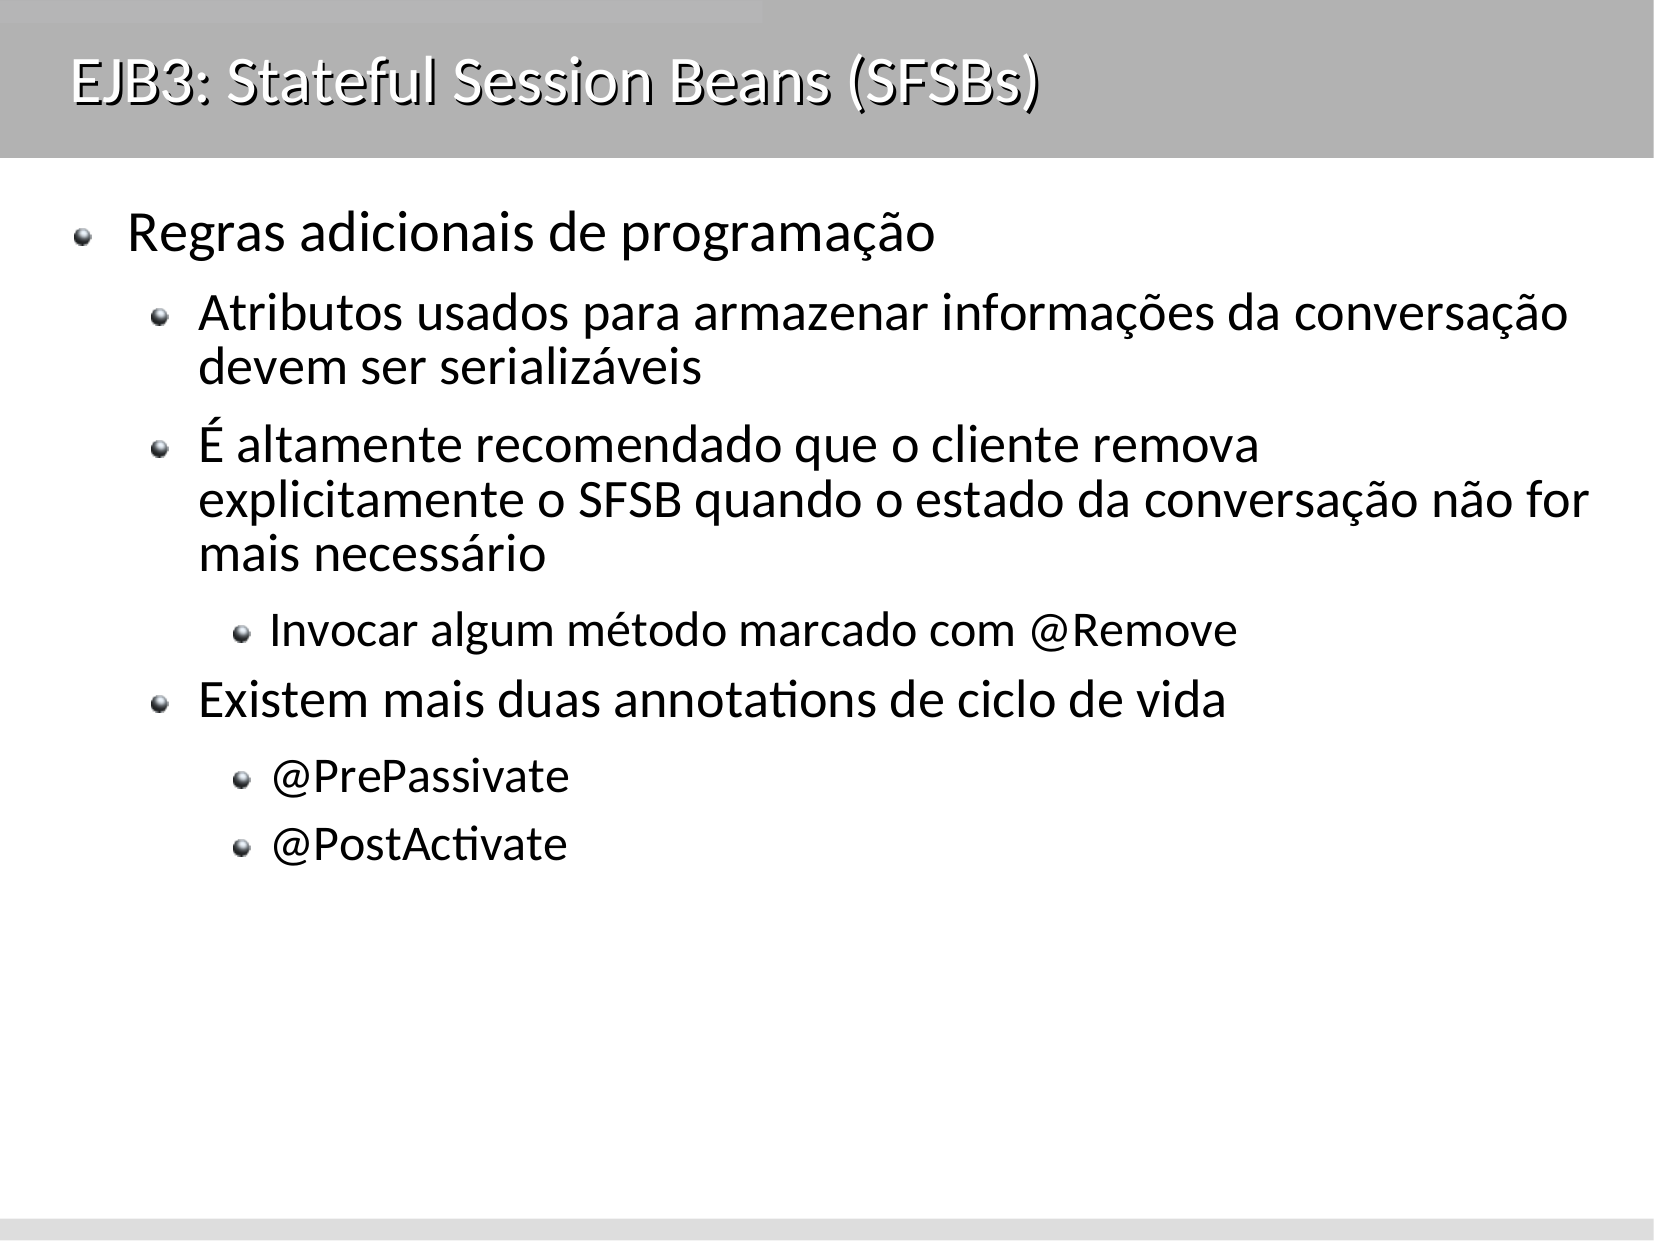

# EJB3: Stateful Session Beans (SFSBs)
Regras adicionais de programação
Atributos usados para armazenar informações da conversação devem ser serializáveis
É altamente recomendado que o cliente remova explicitamente o SFSB quando o estado da conversação não for mais necessário
Invocar algum método marcado com @Remove
Existem mais duas annotations de ciclo de vida
@PrePassivate
@PostActivate